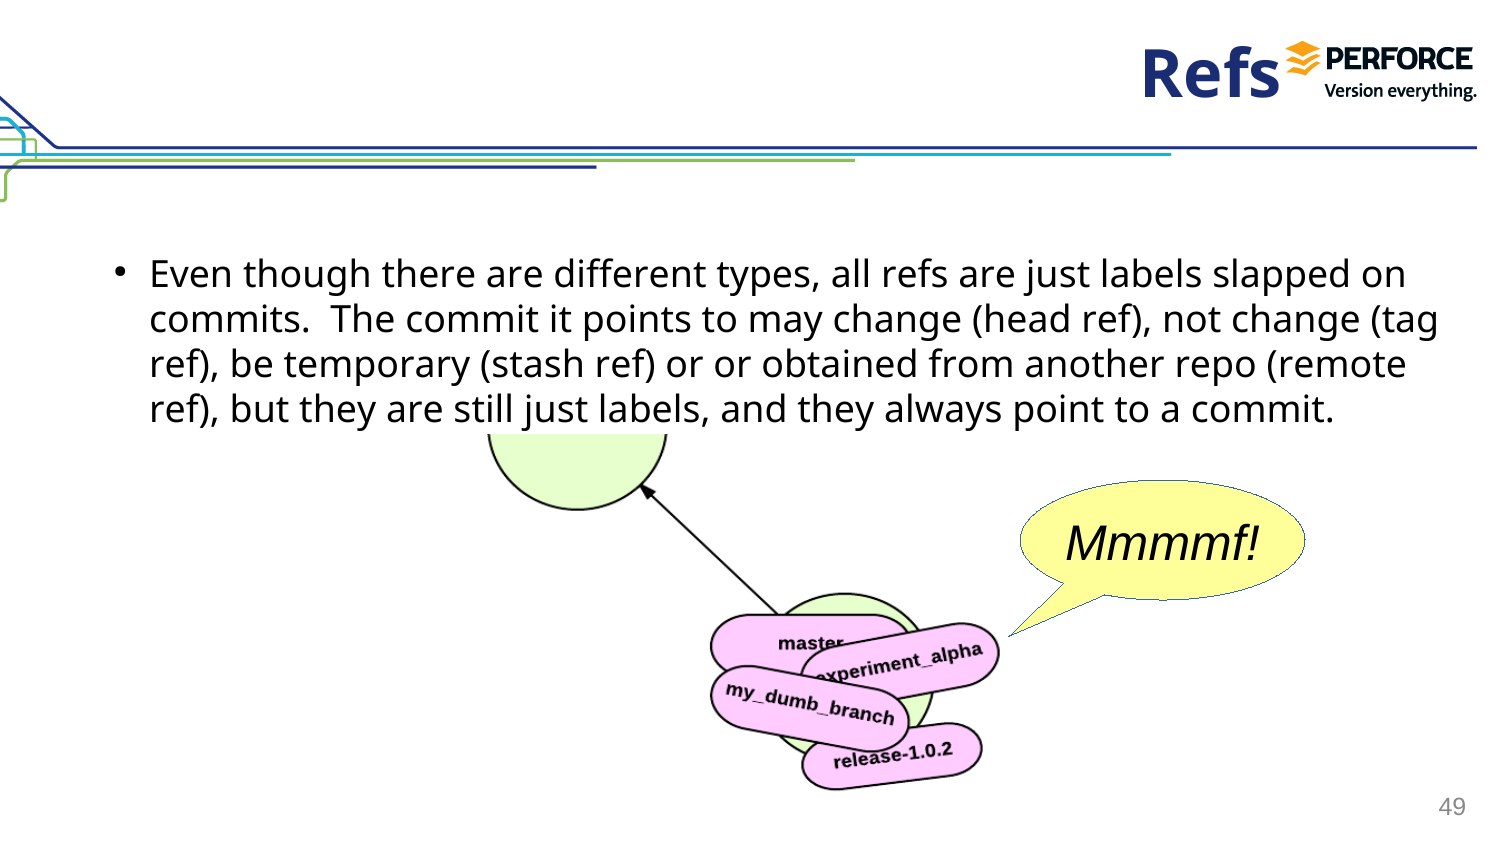

# Refs
Even though there are different types, all refs are just labels slapped on commits. The commit it points to may change (head ref), not change (tag ref), be temporary (stash ref) or or obtained from another repo (remote ref), but they are still just labels, and they always point to a commit.
Mmmmf!